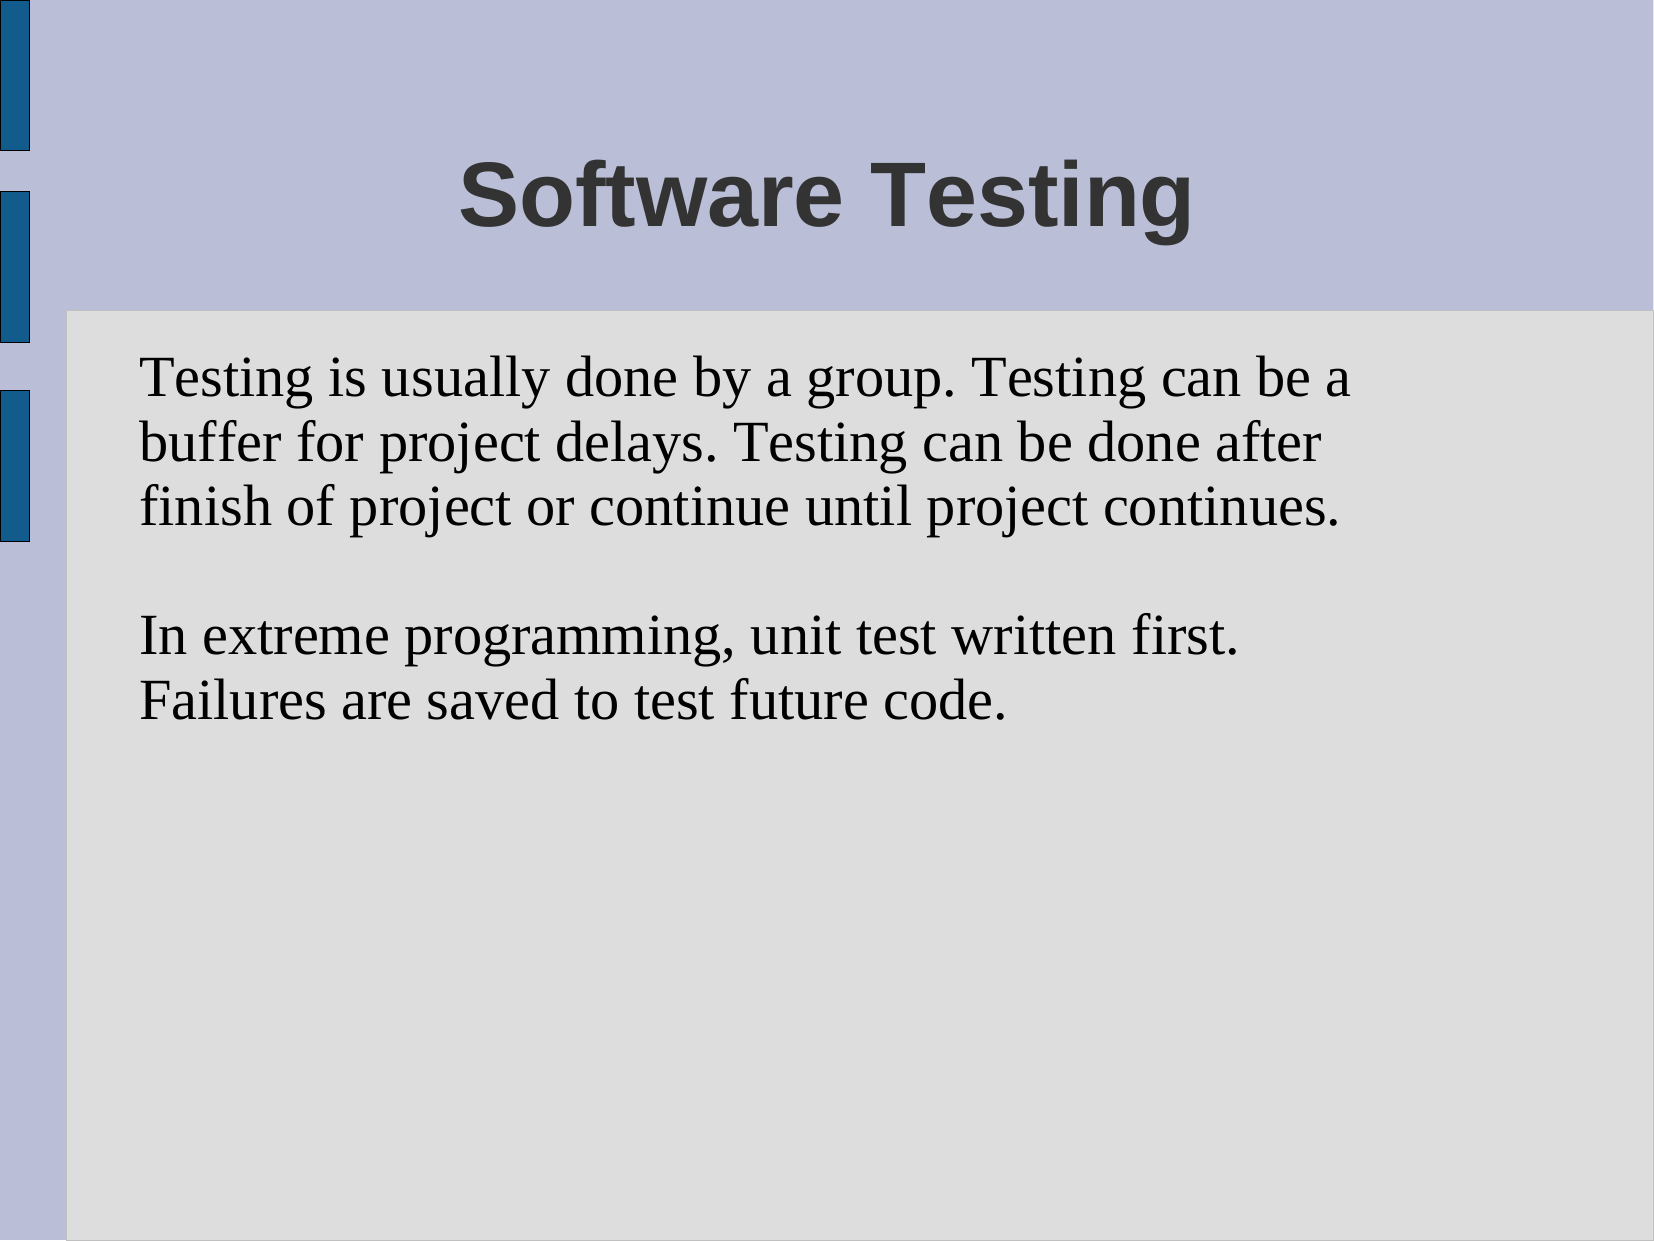

# Software Testing
Testing is usually done by a group. Testing can be a
buffer for project delays. Testing can be done after
finish of project or continue until project continues.
In extreme programming, unit test written first.
Failures are saved to test future code.